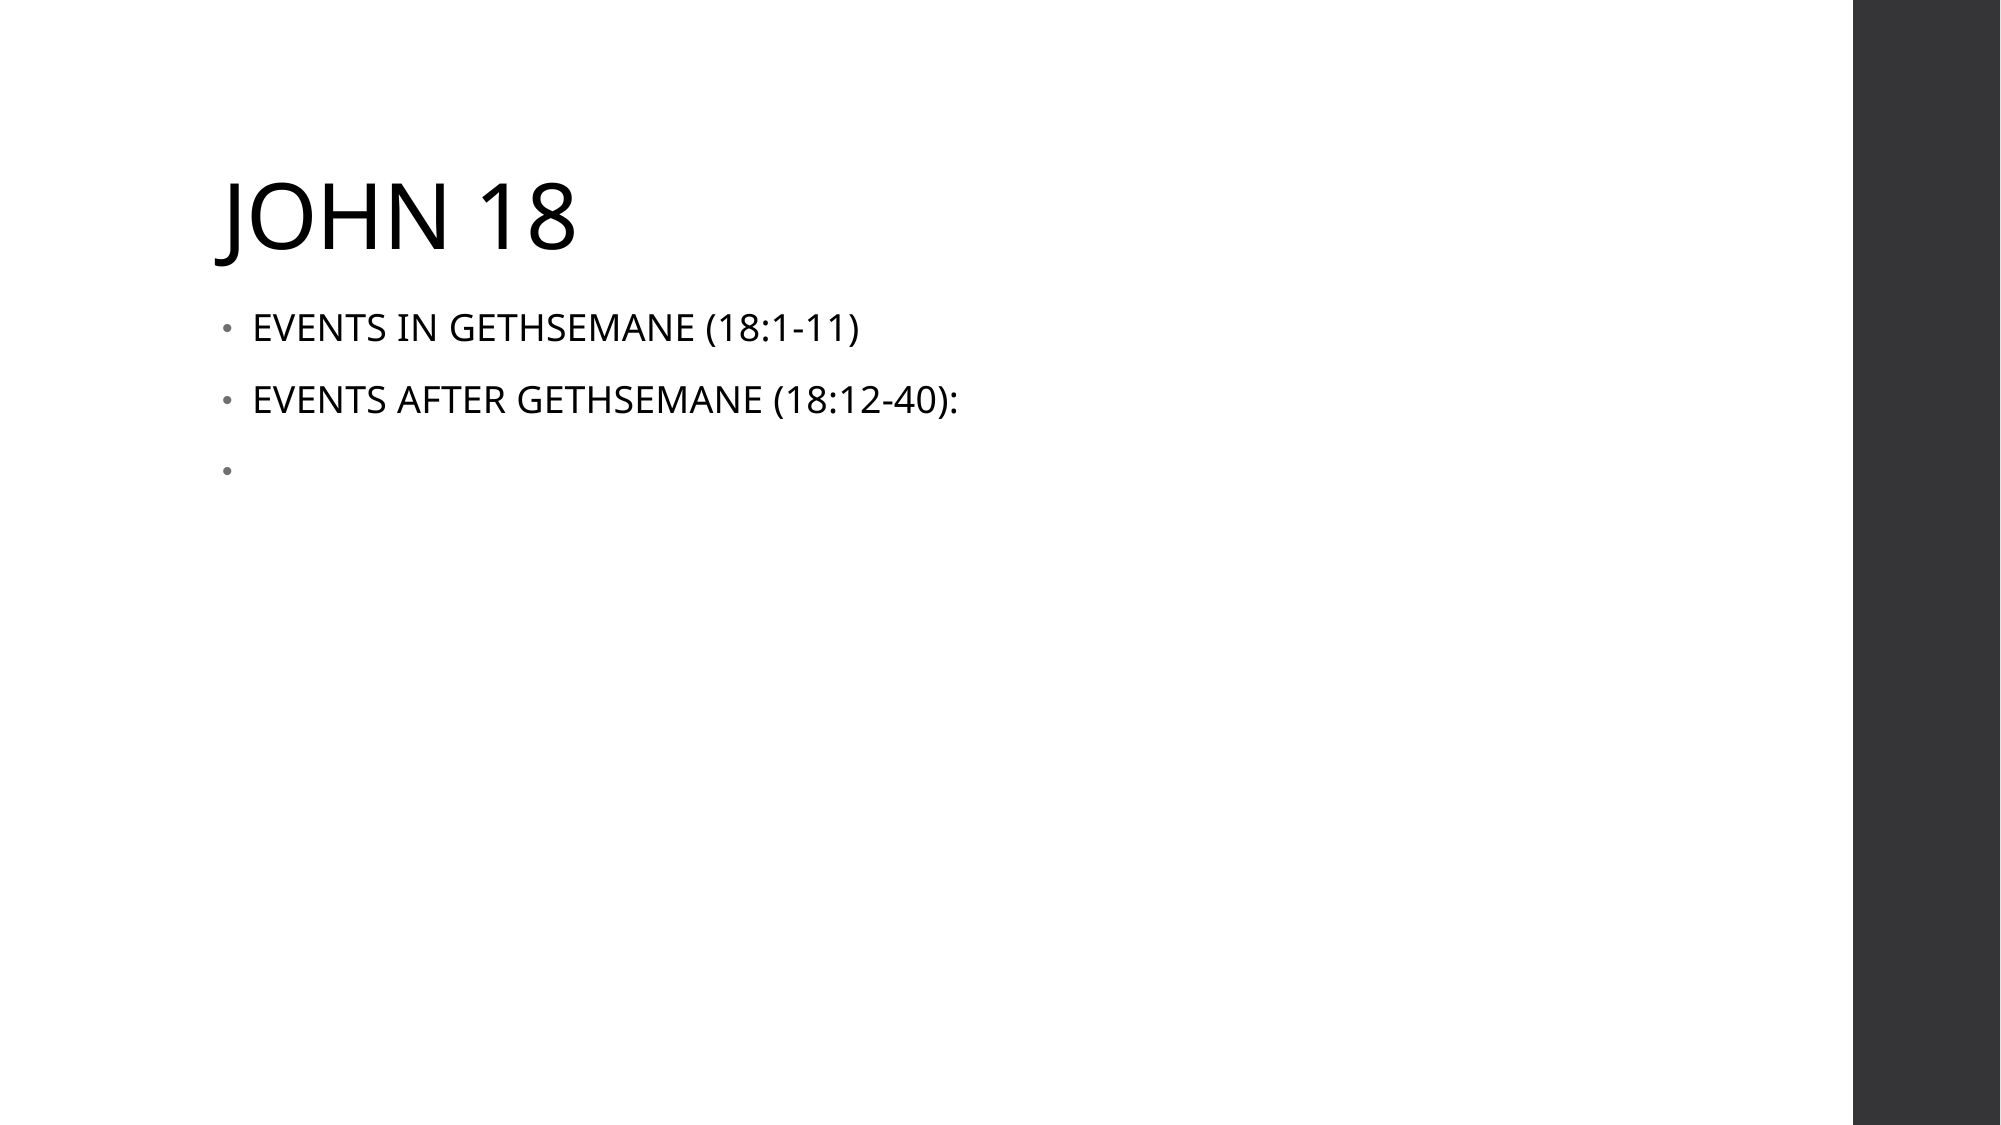

# JOHN 18
EVENTS IN GETHSEMANE (18:1-11)
EVENTS AFTER GETHSEMANE (18:12-40):